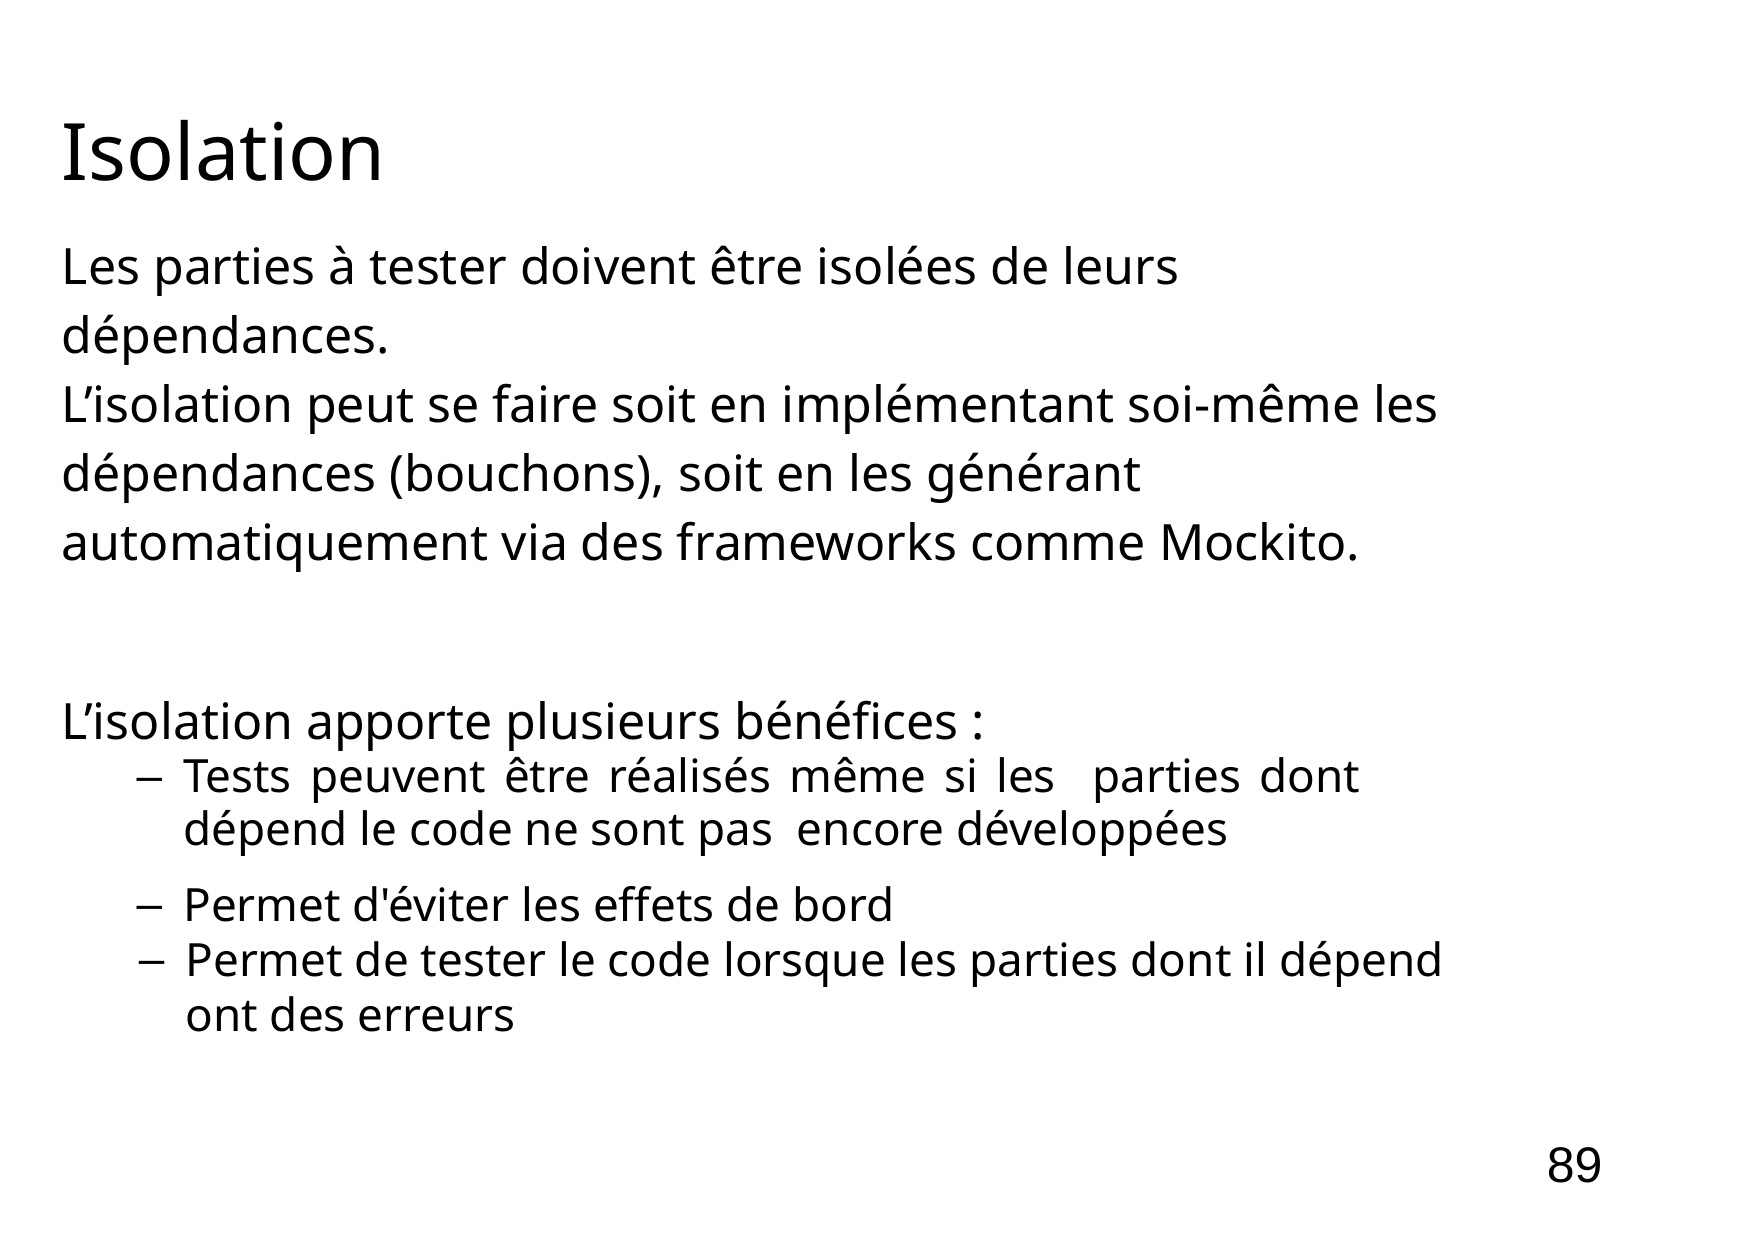

# Isolation
Les parties à tester doivent être isolées de leurs dépendances.
L’isolation peut se faire soit en implémentant soi-même les dépendances (bouchons), soit en les générant automatiquement via des frameworks comme Mockito.
L’isolation apporte plusieurs bénéfices :
Tests peuvent être réalisés même si les parties dont dépend le code ne sont pas encore développées
Permet d'éviter les effets de bord
Permet de tester le code lorsque les parties dont il dépend ont des erreurs
89